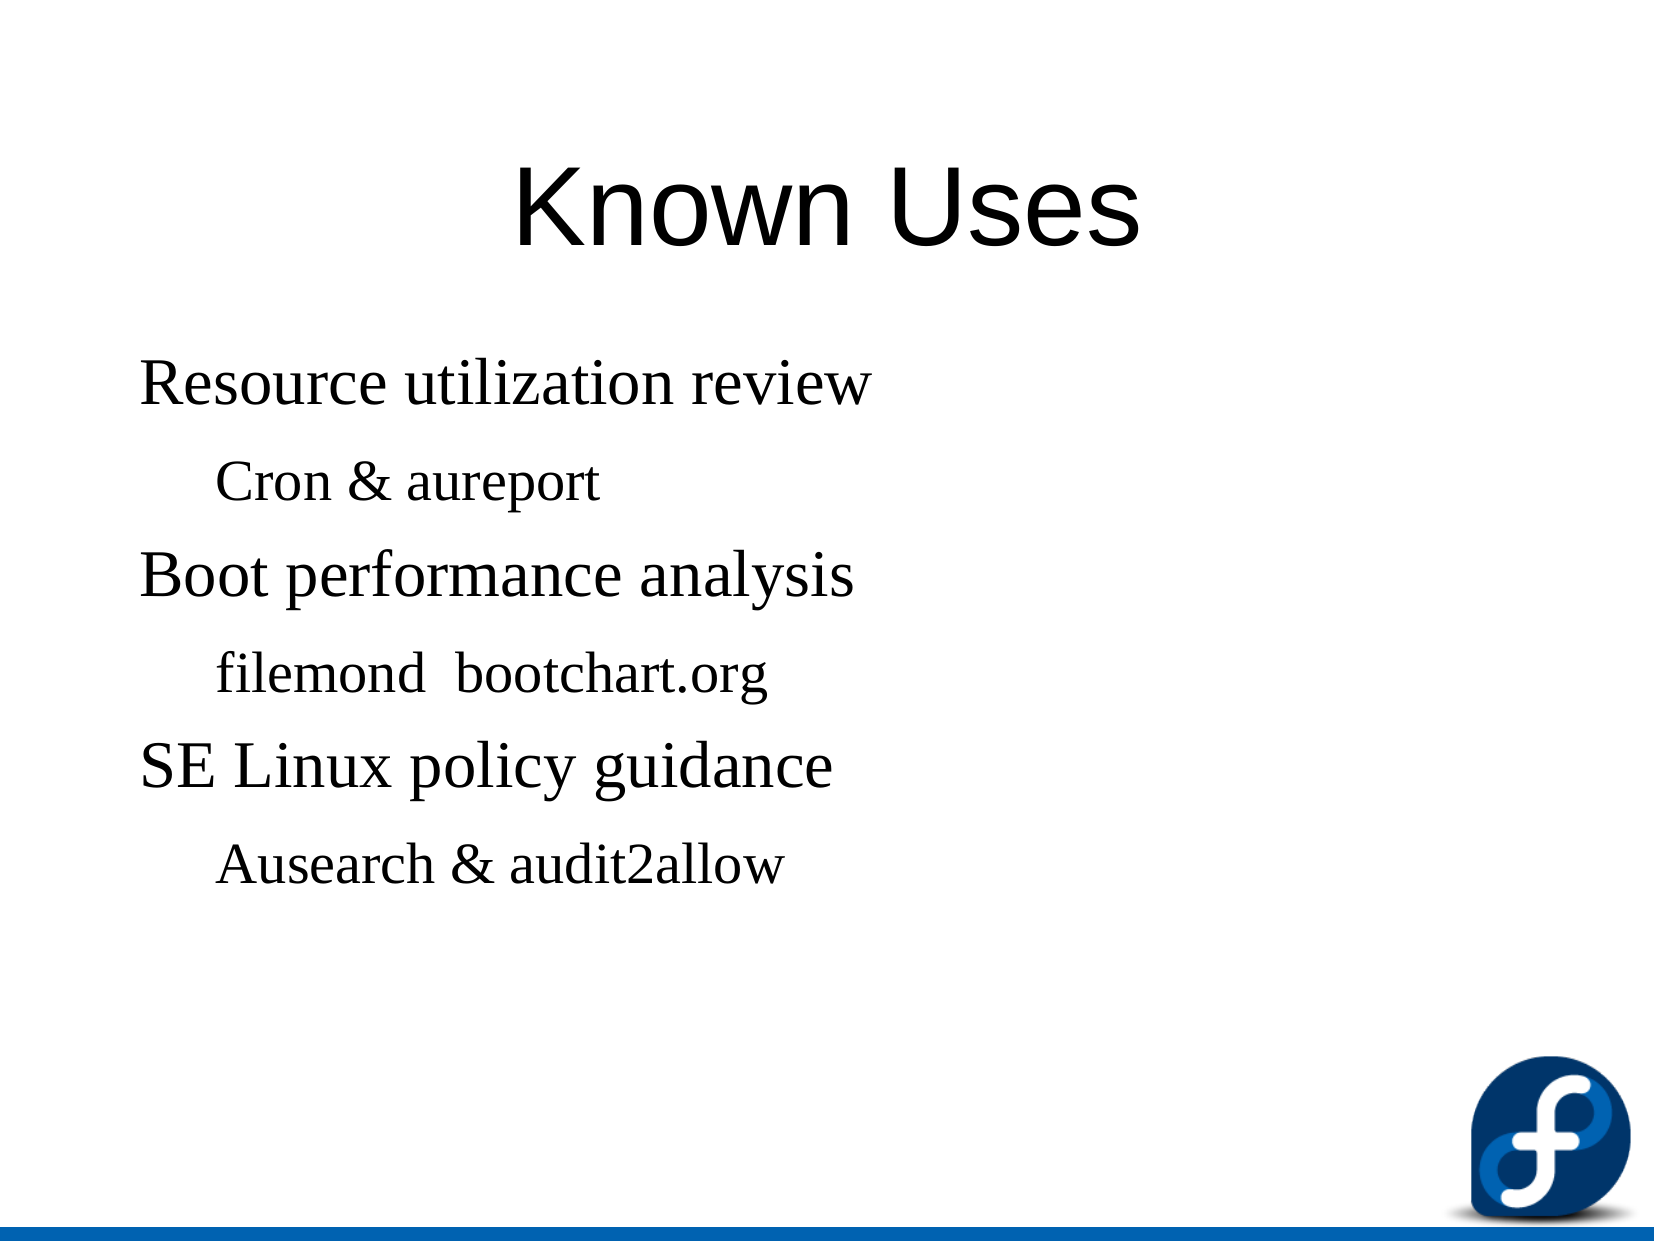

# Known Uses
Resource utilization review
Cron & aureport
Boot performance analysis
filemond bootchart.org
SE Linux policy guidance
Ausearch & audit2allow